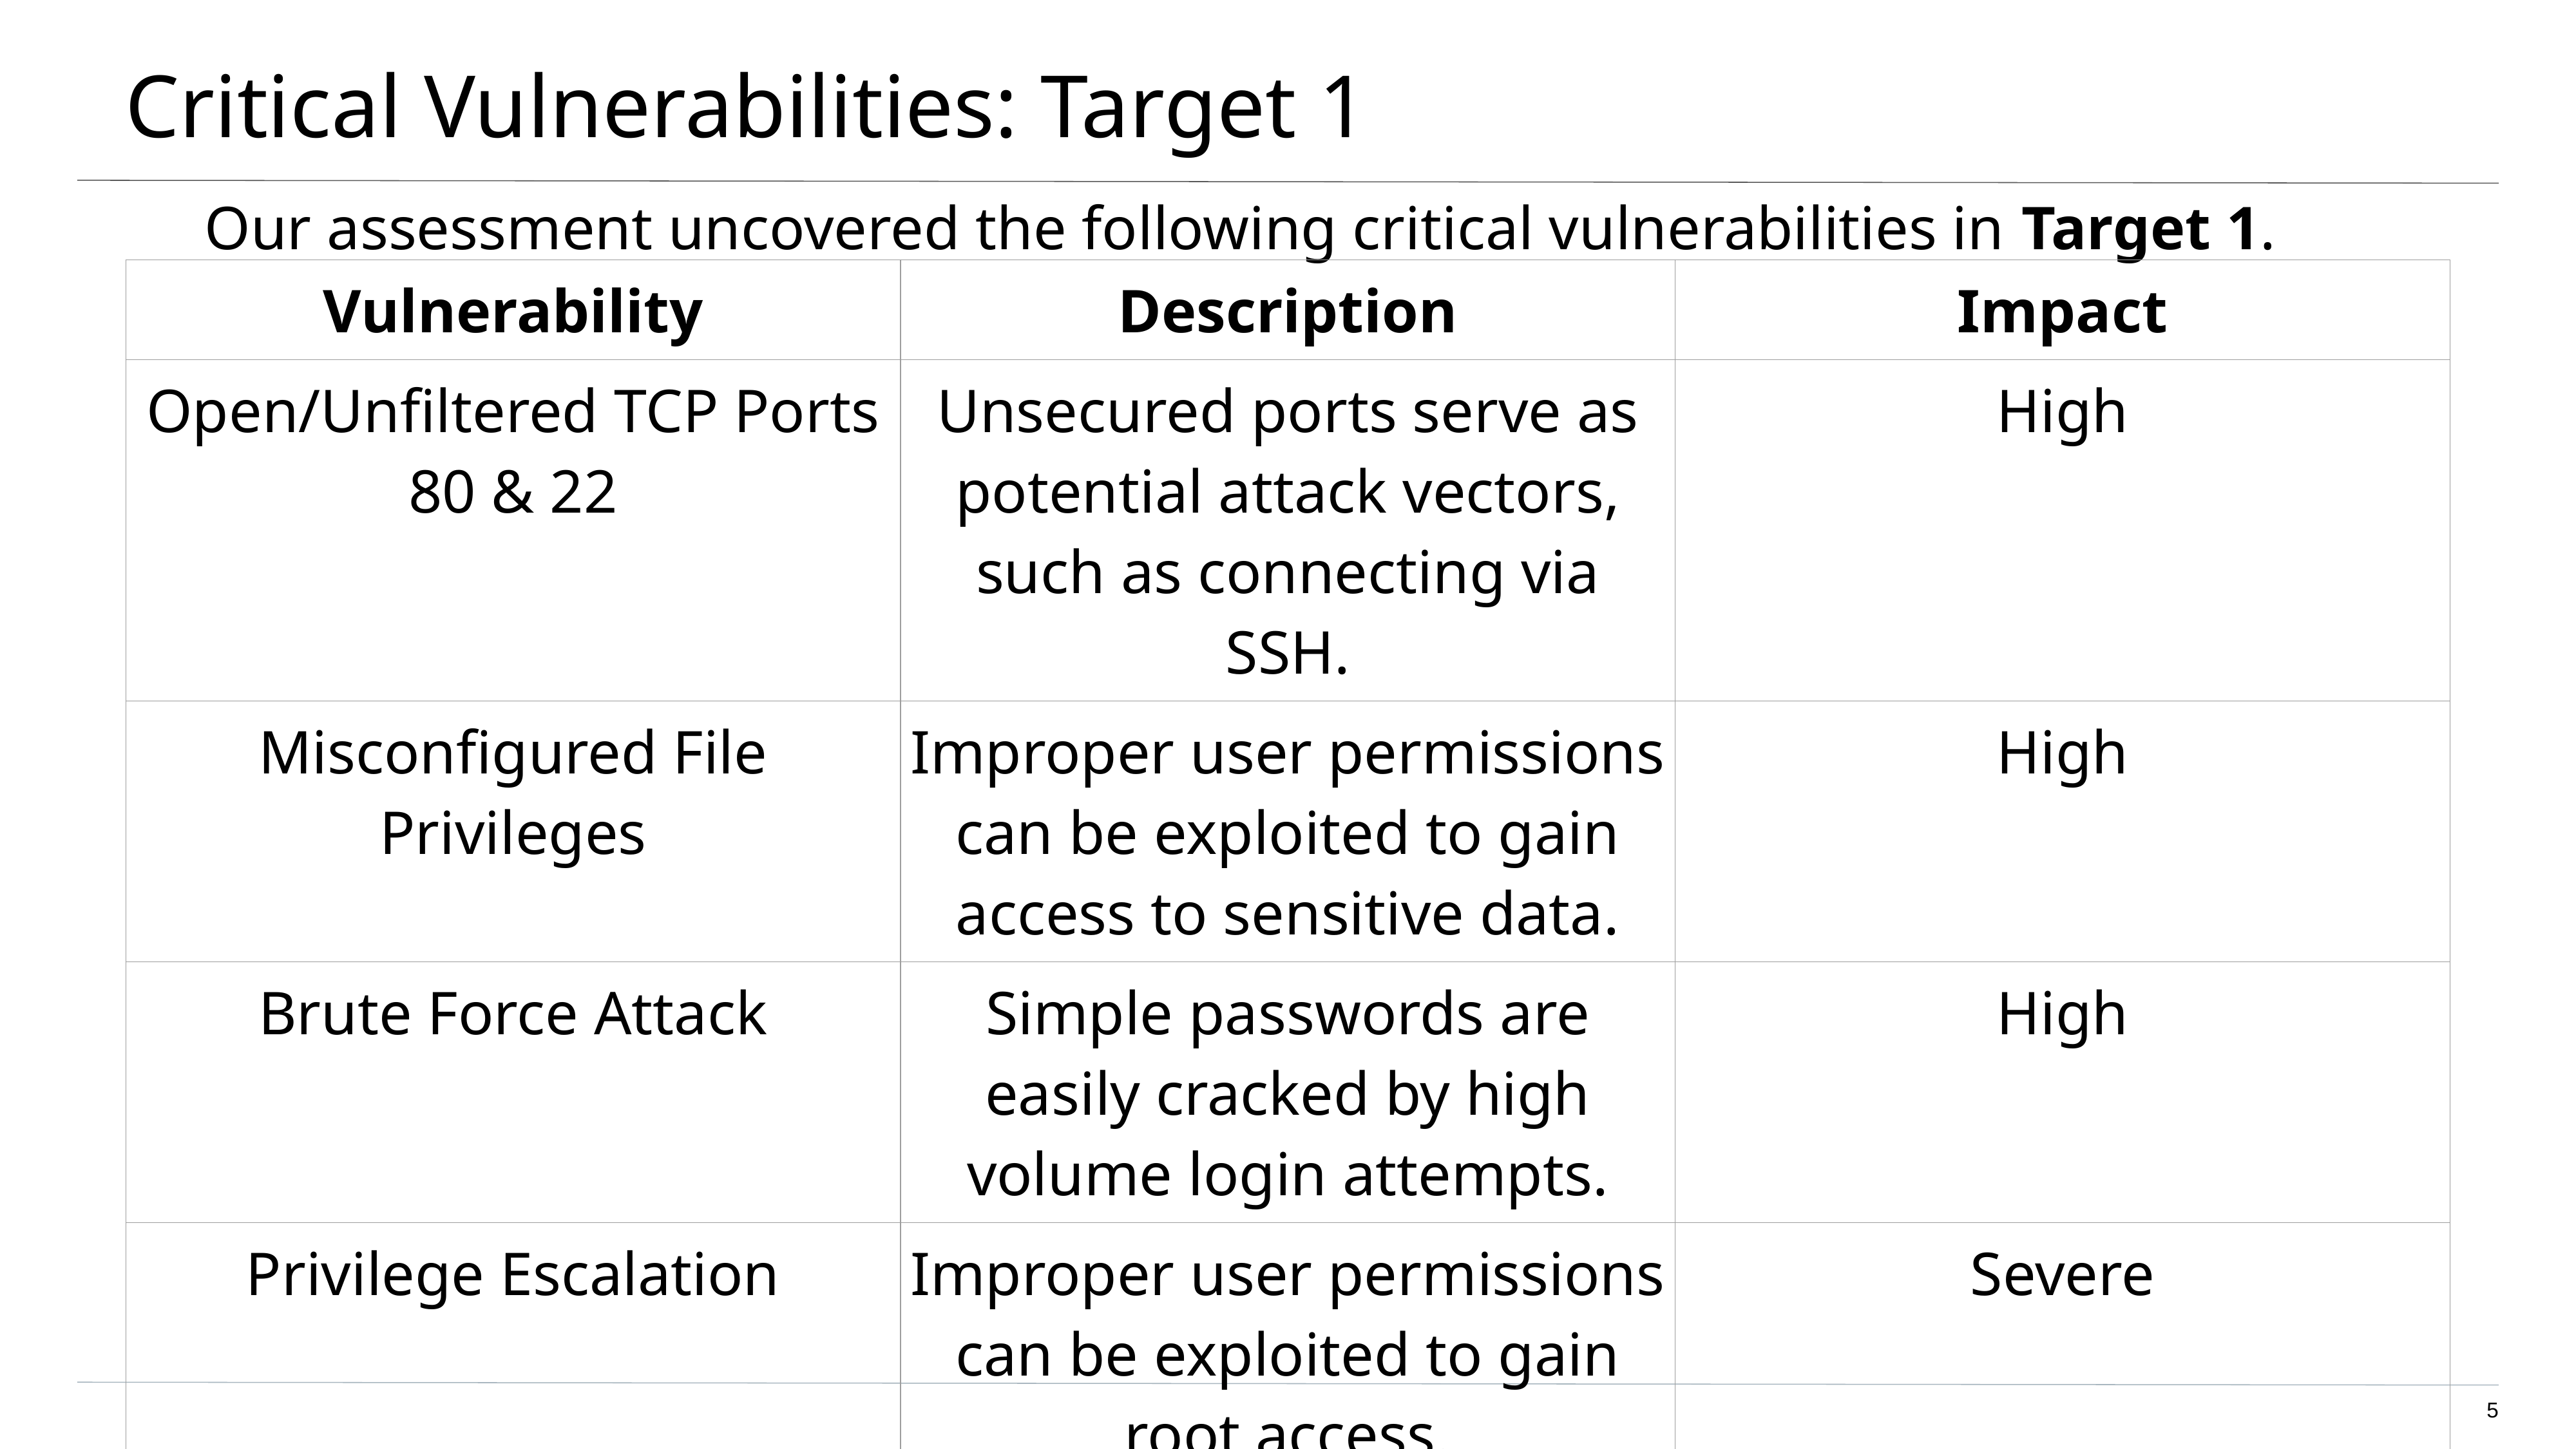

# Critical Vulnerabilities: Target 1
Our assessment uncovered the following critical vulnerabilities in Target 1.
| Vulnerability | Description | Impact |
| --- | --- | --- |
| Open/Unfiltered TCP Ports 80 & 22 | Unsecured ports serve as potential attack vectors, such as connecting via SSH. | High |
| Misconfigured File Privileges | Improper user permissions can be exploited to gain access to sensitive data. | High |
| Brute Force Attack | Simple passwords are easily cracked by high volume login attempts. | High |
| Privilege Escalation | Improper user permissions can be exploited to gain root access. | Severe |